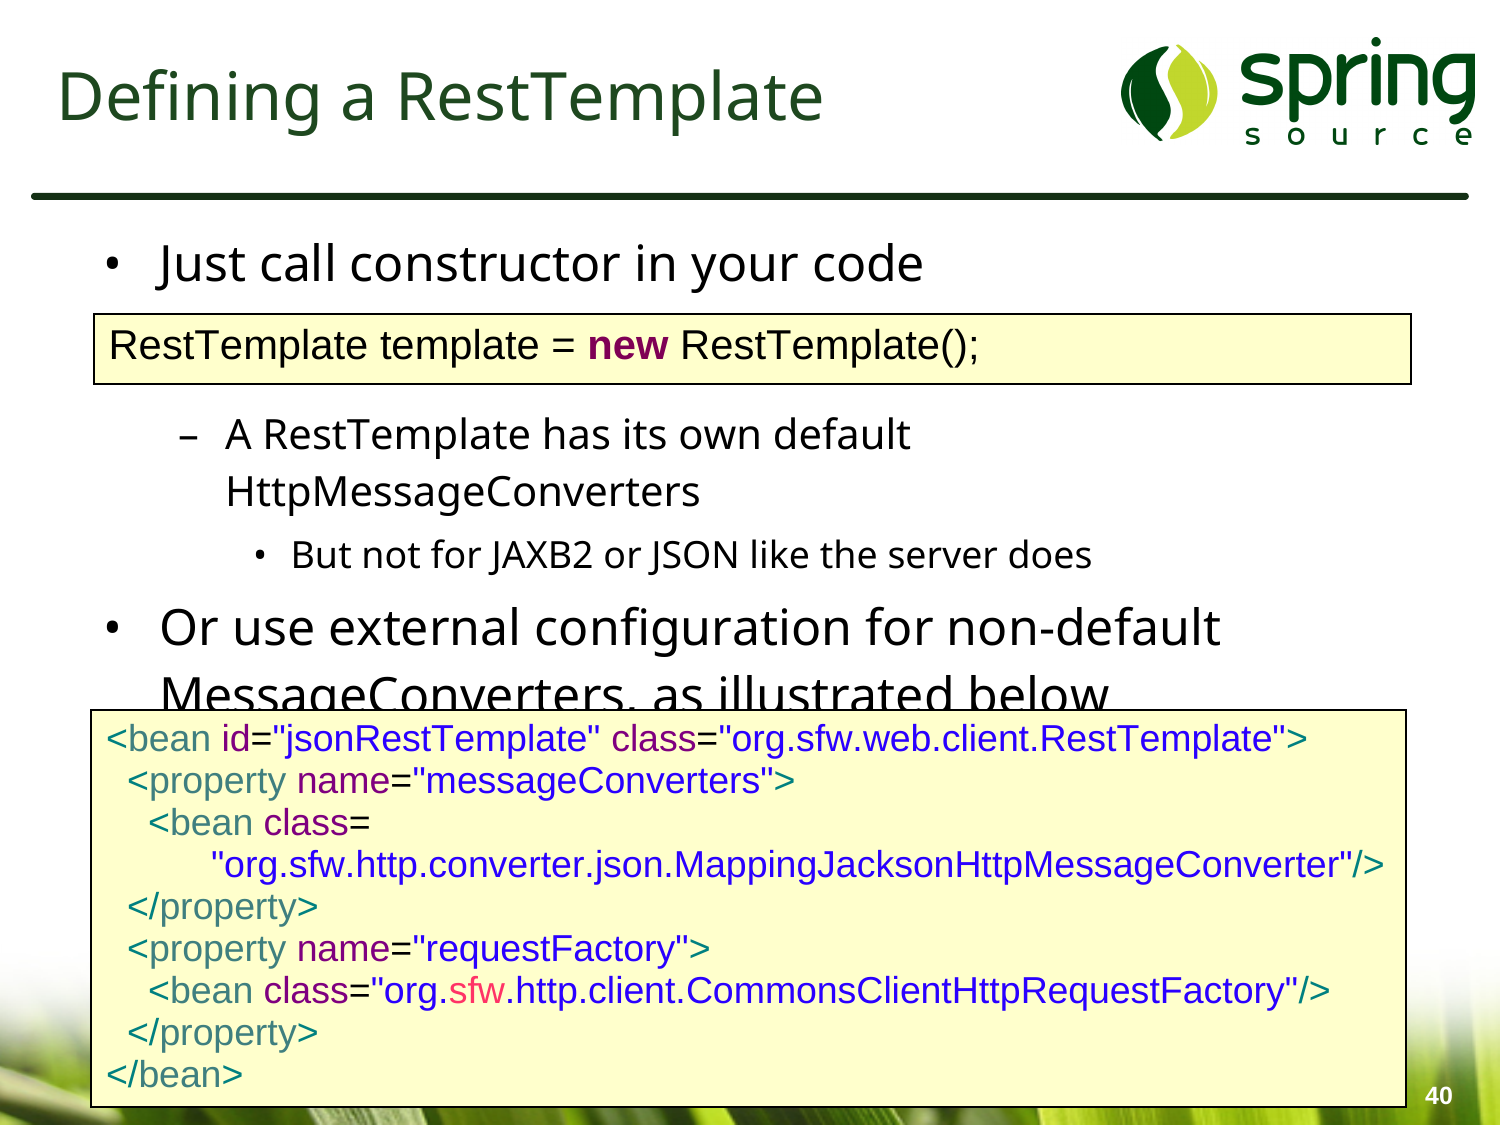

# Defining a RestTemplate
Just call constructor in your code
RestTemplate template = new RestTemplate();
A RestTemplate has its own default HttpMessageConverters
But not for JAXB2 or JSON like the server does
Or use external configuration for non-default MessageConverters, as illustrated below
<bean id="jsonRestTemplate" class="org.sfw.web.client.RestTemplate">
 <property name="messageConverters">
 <bean class=
 "org.sfw.http.converter.json.MappingJacksonHttpMessageConverter"/>
 </property>
 <property name="requestFactory">
 <bean class="org.sfw.http.client.CommonsClientHttpRequestFactory"/>
 </property>
</bean>